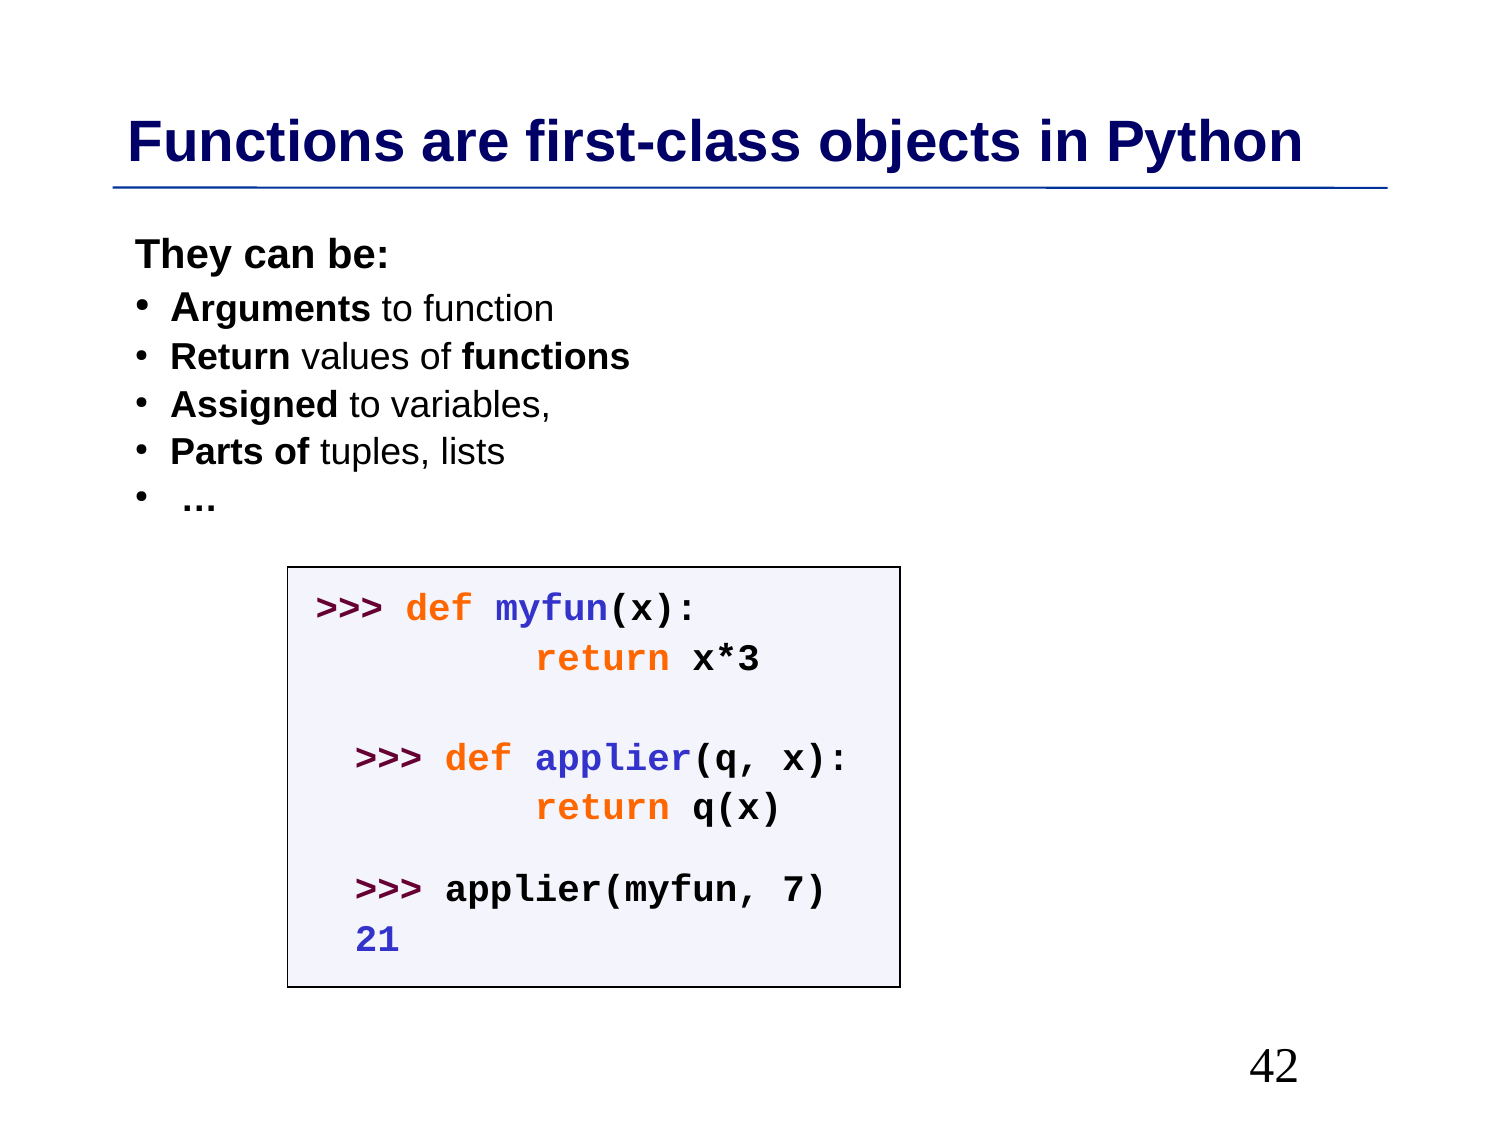

# Functions are first-class objects in Python
They can be:
Arguments to function
Return values of functions
Assigned to variables,
Parts of tuples, lists
 …
>>> def myfun(x):
 return x*3
>>> def applier(q, x):
 return q(x)
>>> applier(myfun, 7)
21